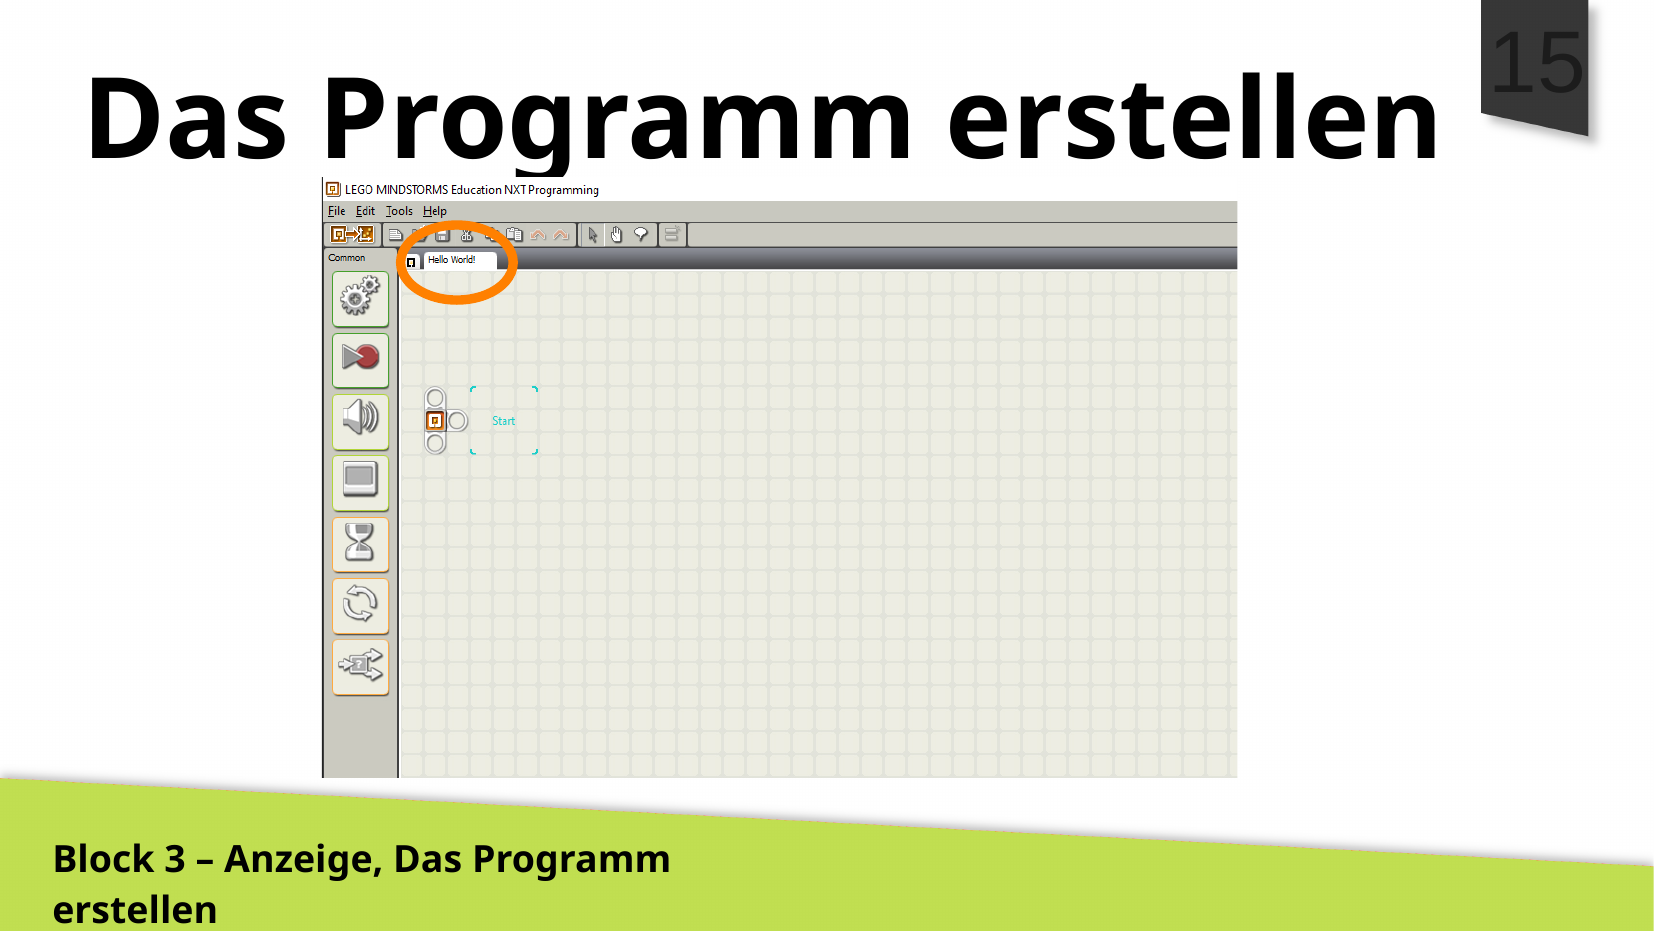

# Das Programm erstellen
Block 3 – Anzeige, Das Programm erstellen